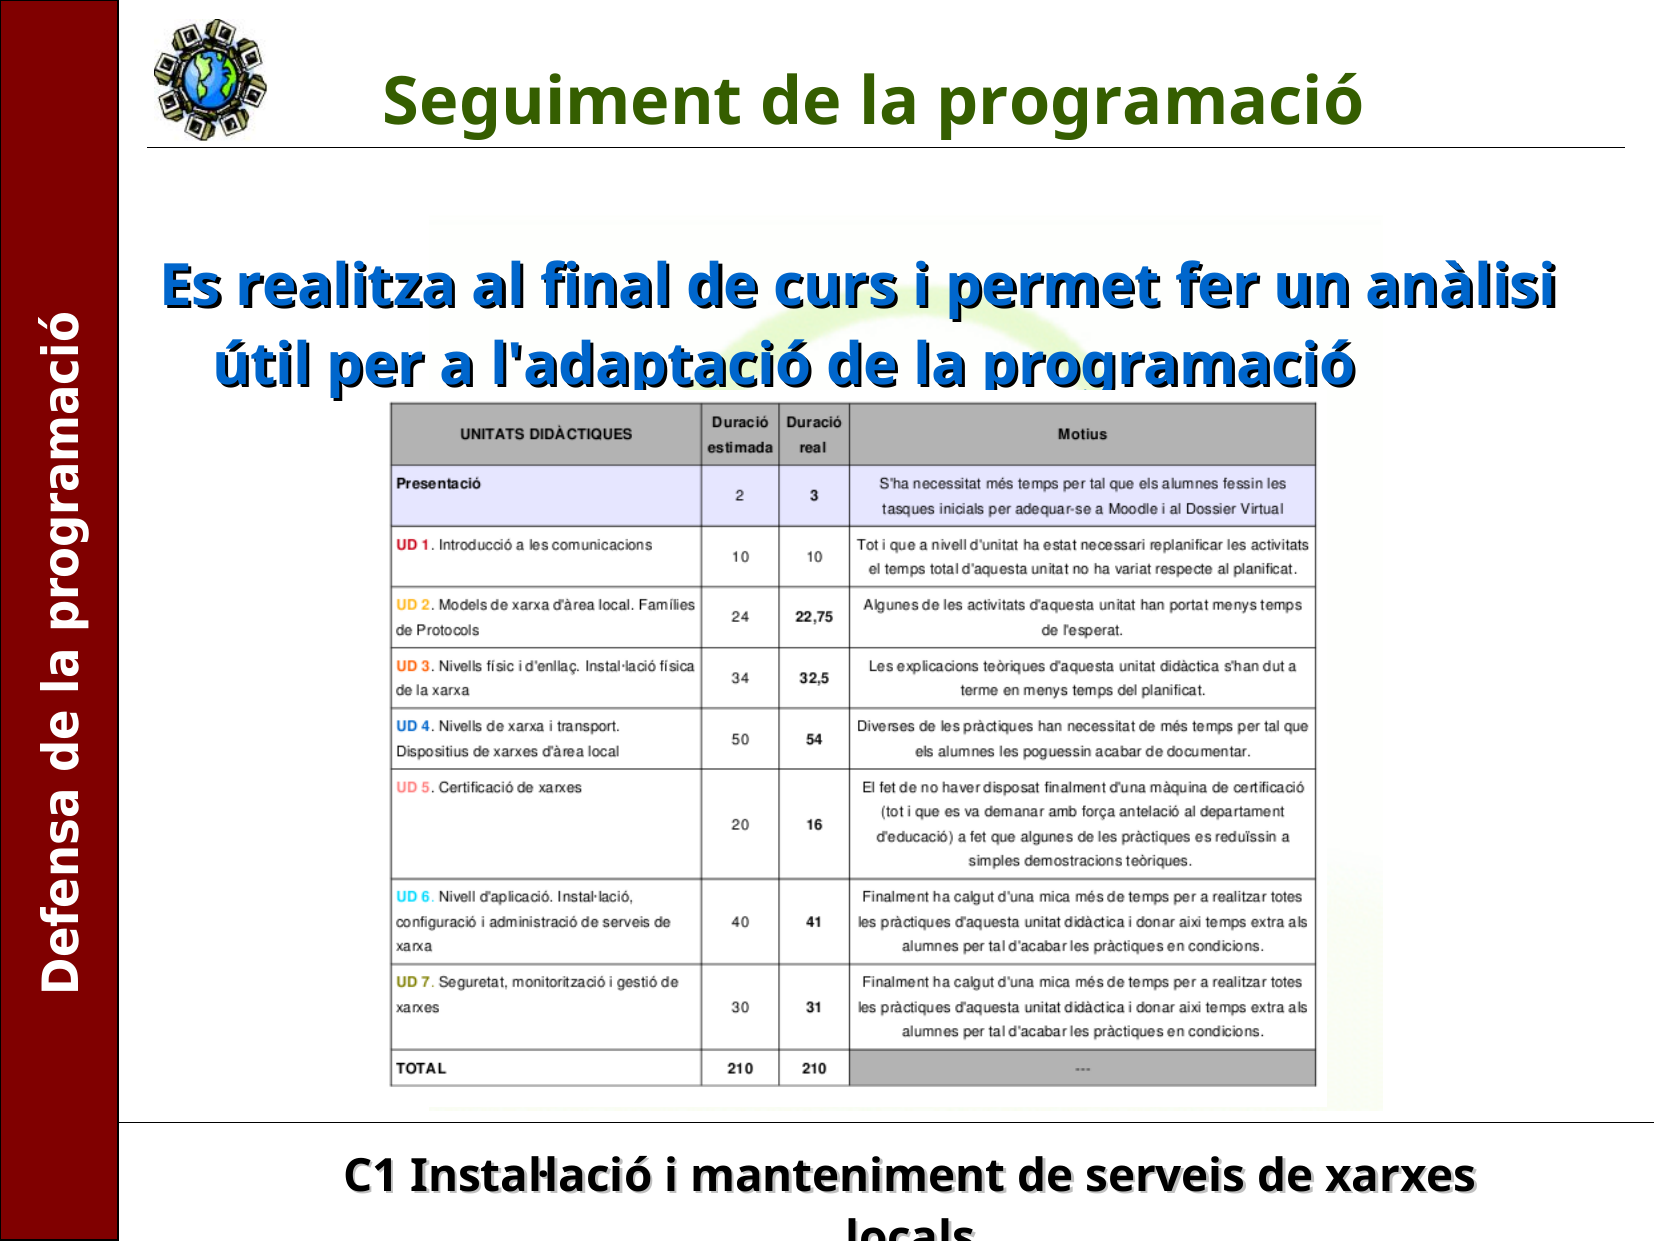

# Seguiment de la programació
Es realitza al final de curs i permet fer un anàlisi útil per a l'adaptació de la programació